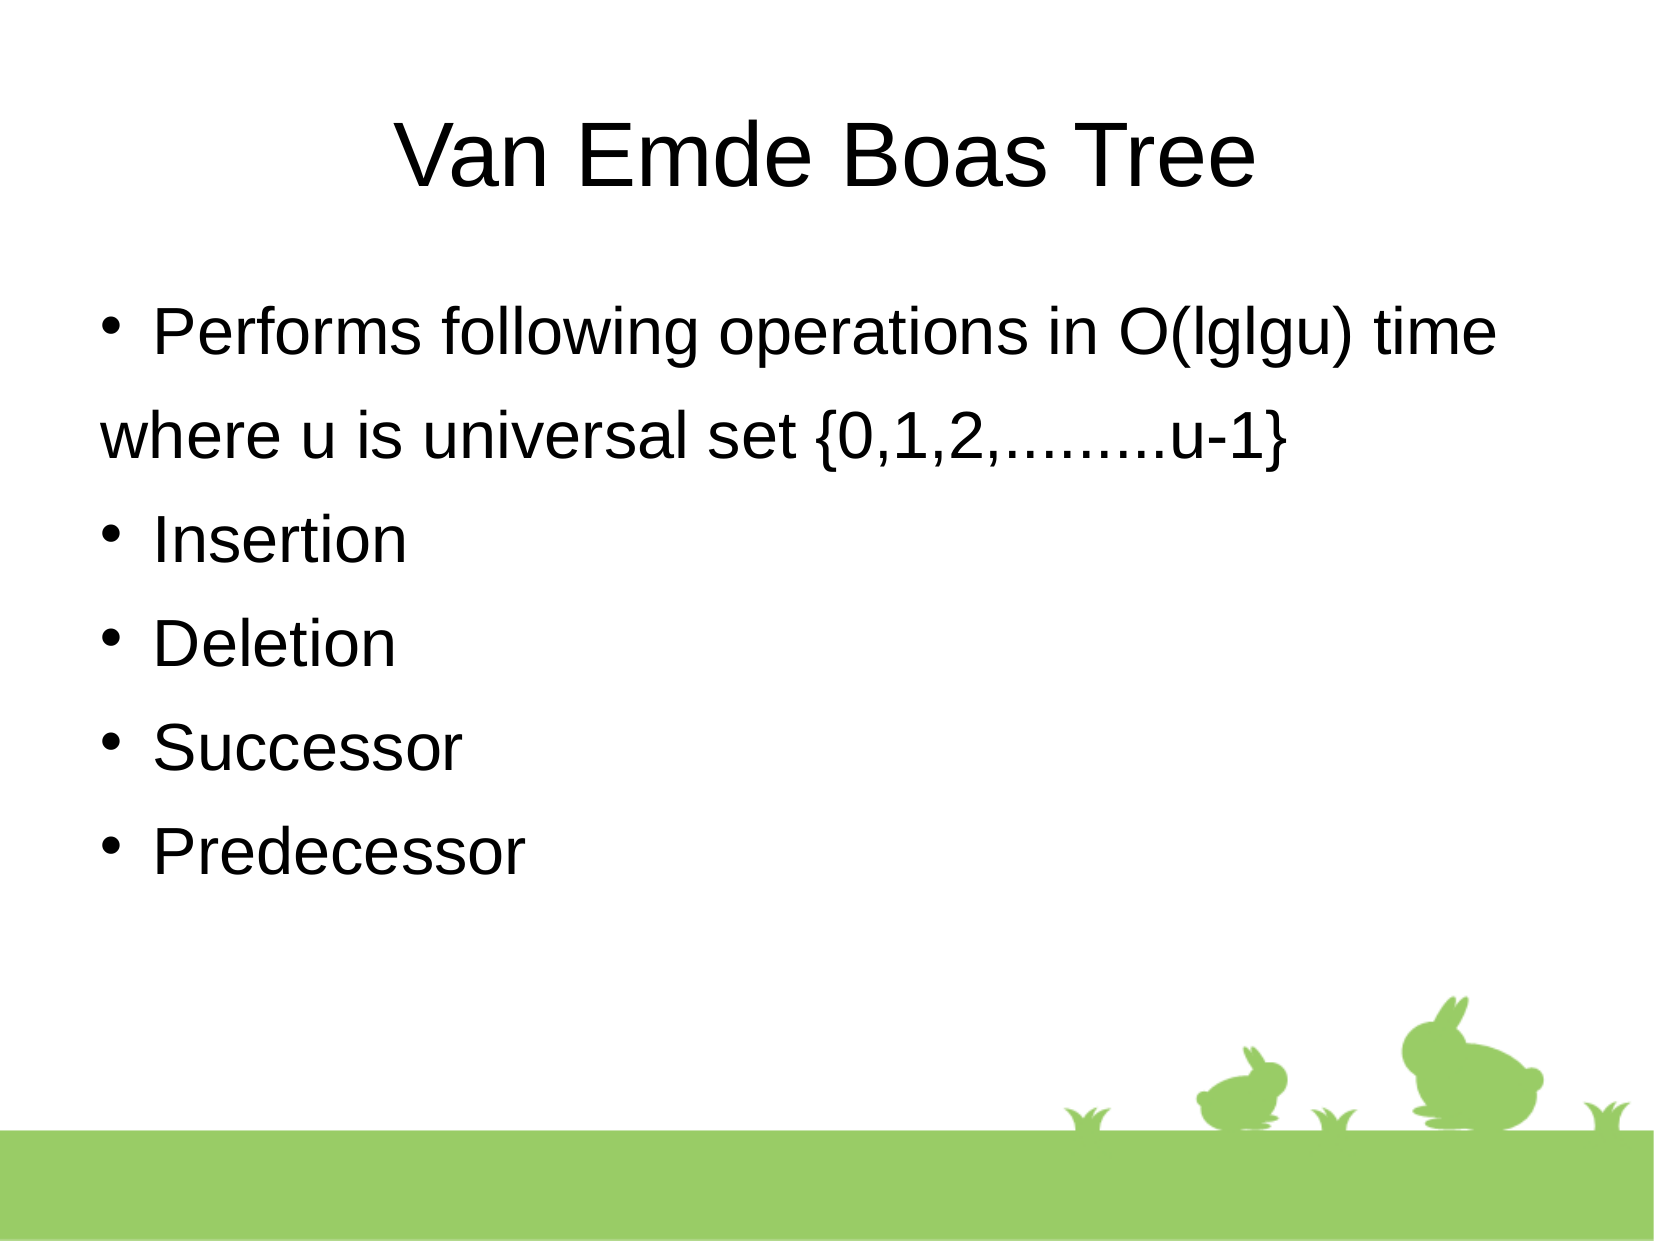

# Van Emde Boas Tree
Performs following operations in O(lglgu) time
where u is universal set {0,1,2,.........u-1}
Insertion
Deletion
Successor
Predecessor